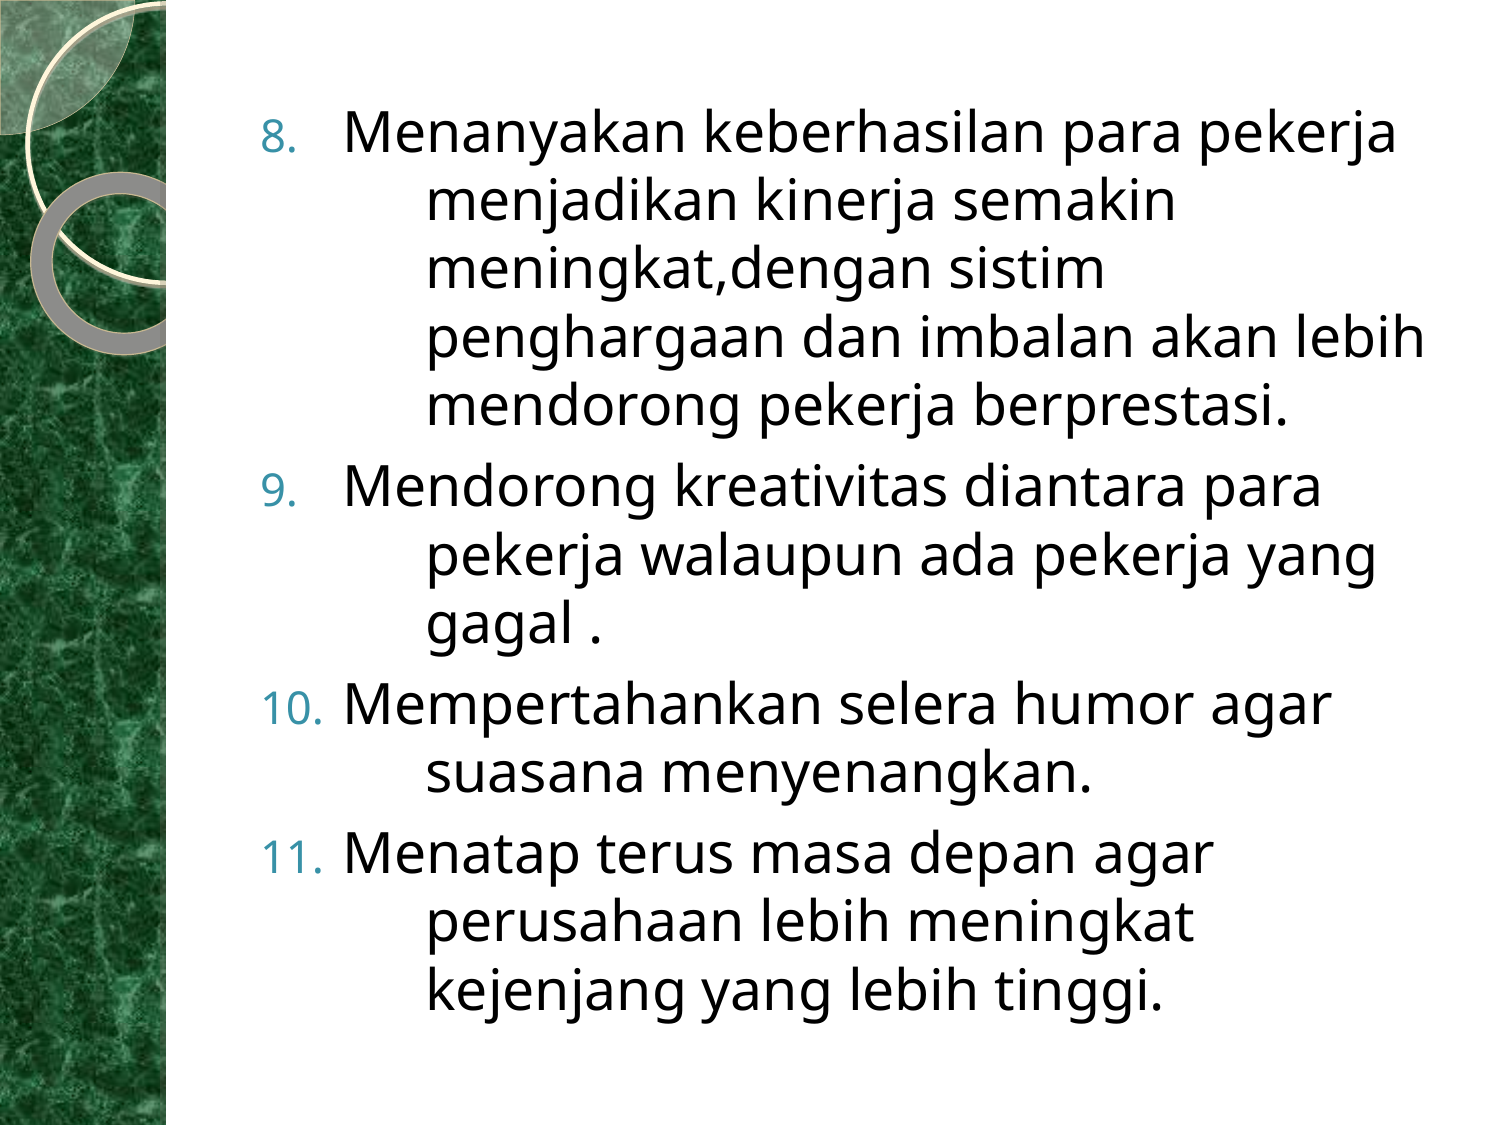

# Menanyakan keberhasilan para pekerja menjadikan kinerja semakin meningkat,dengan sistim penghargaan dan imbalan akan lebih mendorong pekerja berprestasi.
Mendorong kreativitas diantara para pekerja walaupun ada pekerja yang gagal .
Mempertahankan selera humor agar suasana menyenangkan.
Menatap terus masa depan agar perusahaan lebih meningkat kejenjang yang lebih tinggi.